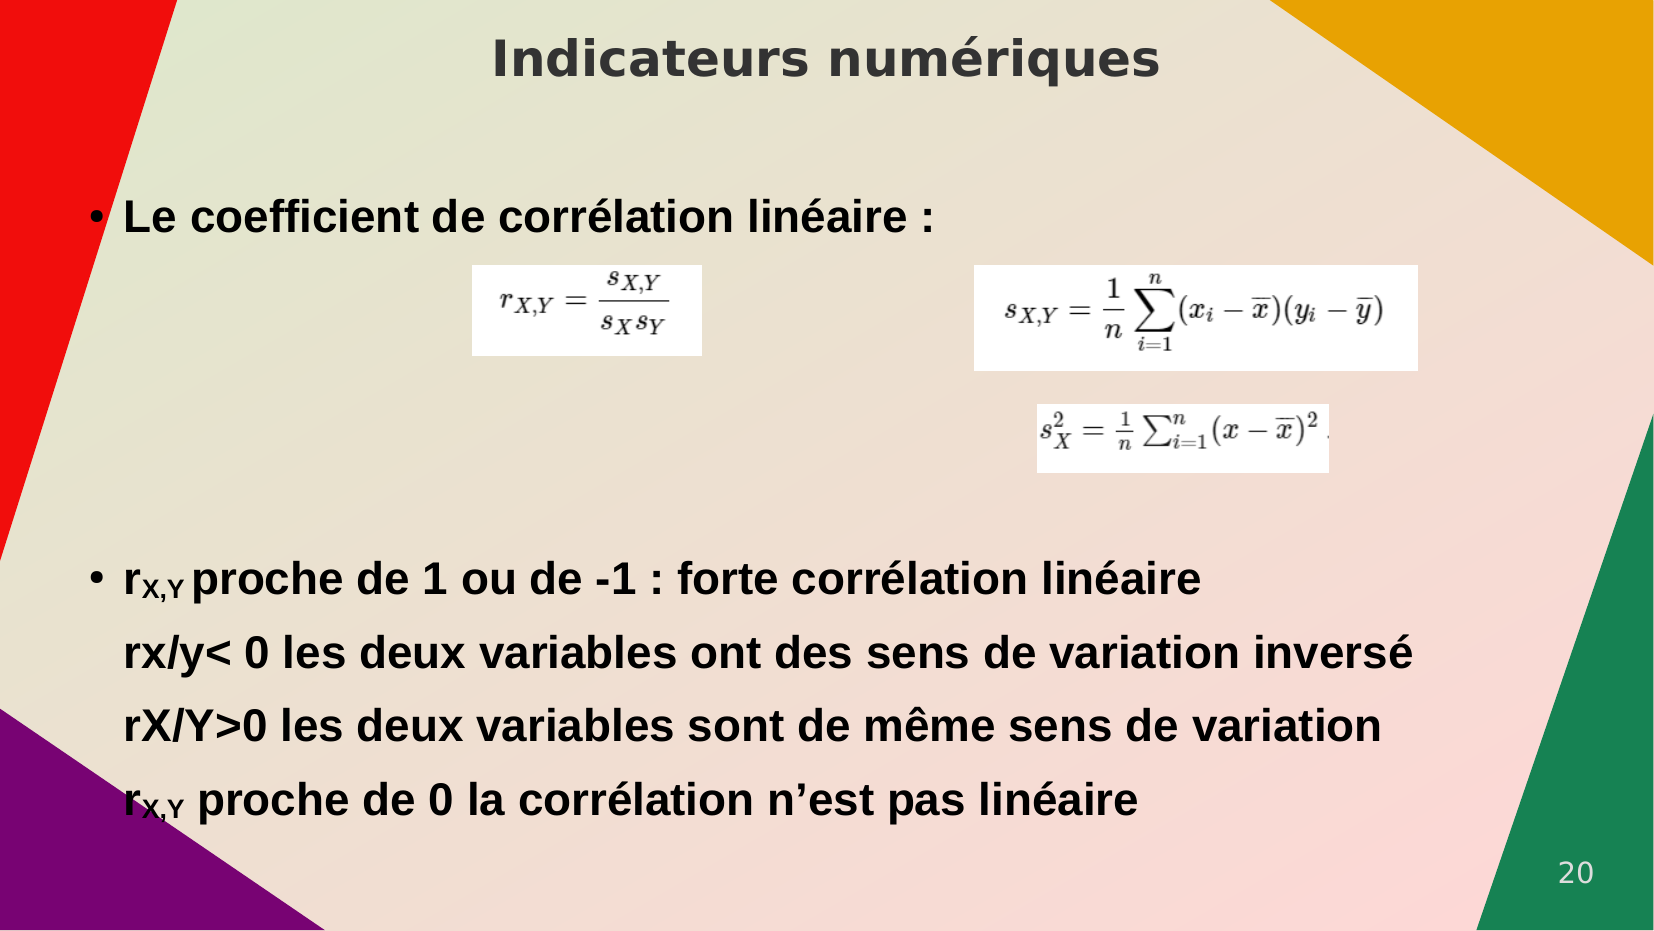

# Indicateurs numériques
Le coefficient de corrélation linéaire :
rX,Y proche de 1 ou de -1 : forte corrélation linéaire
rx/y< 0 les deux variables ont des sens de variation inversé
rX/Y>0 les deux variables sont de même sens de variation
rX,Y proche de 0 la corrélation n’est pas linéaire
20